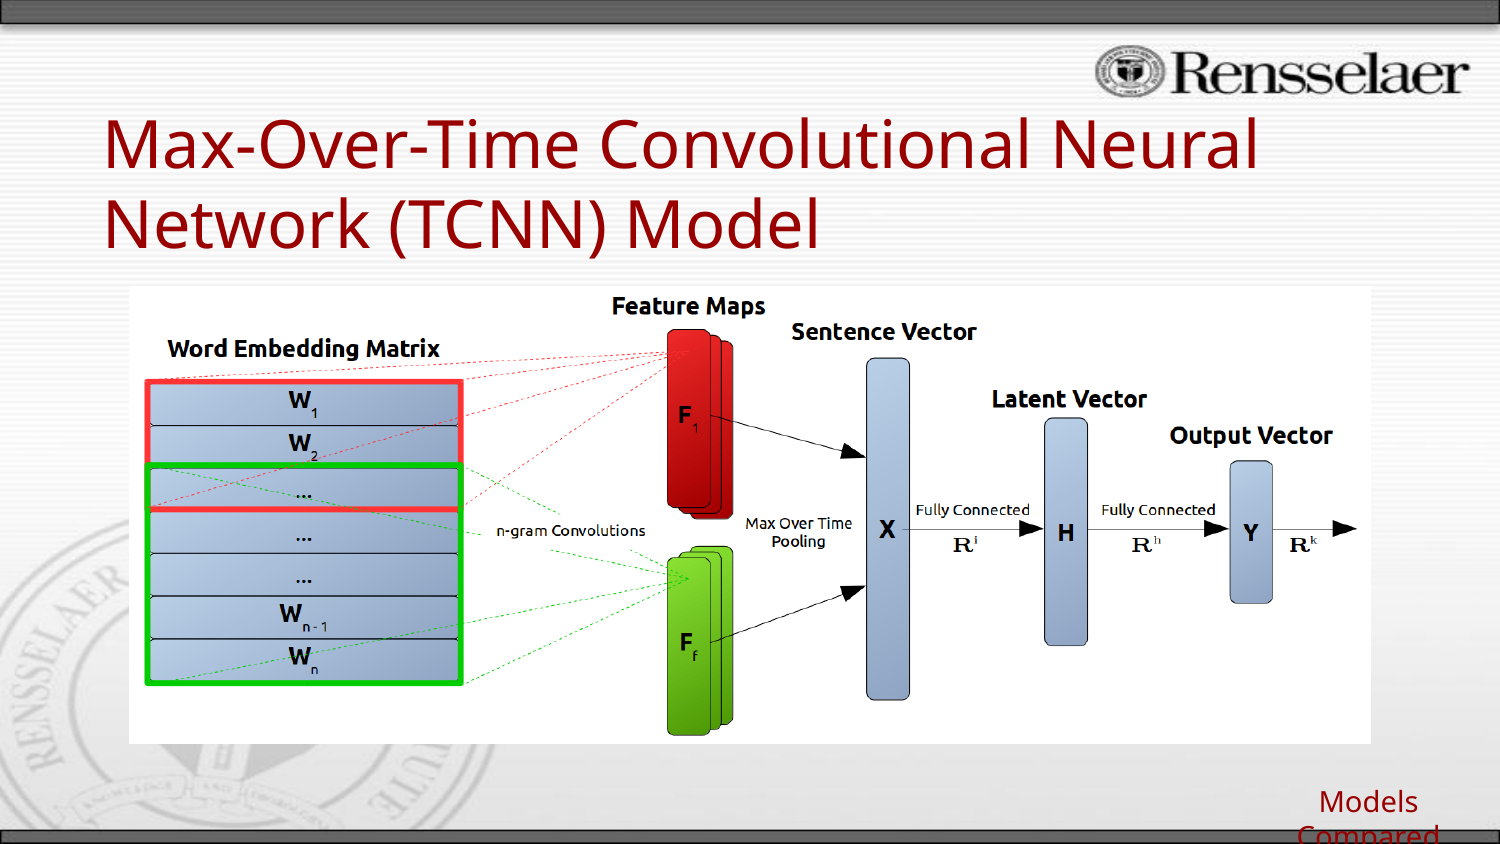

# Max-Over-Time Convolutional Neural Network (TCNN) Model
Models Compared